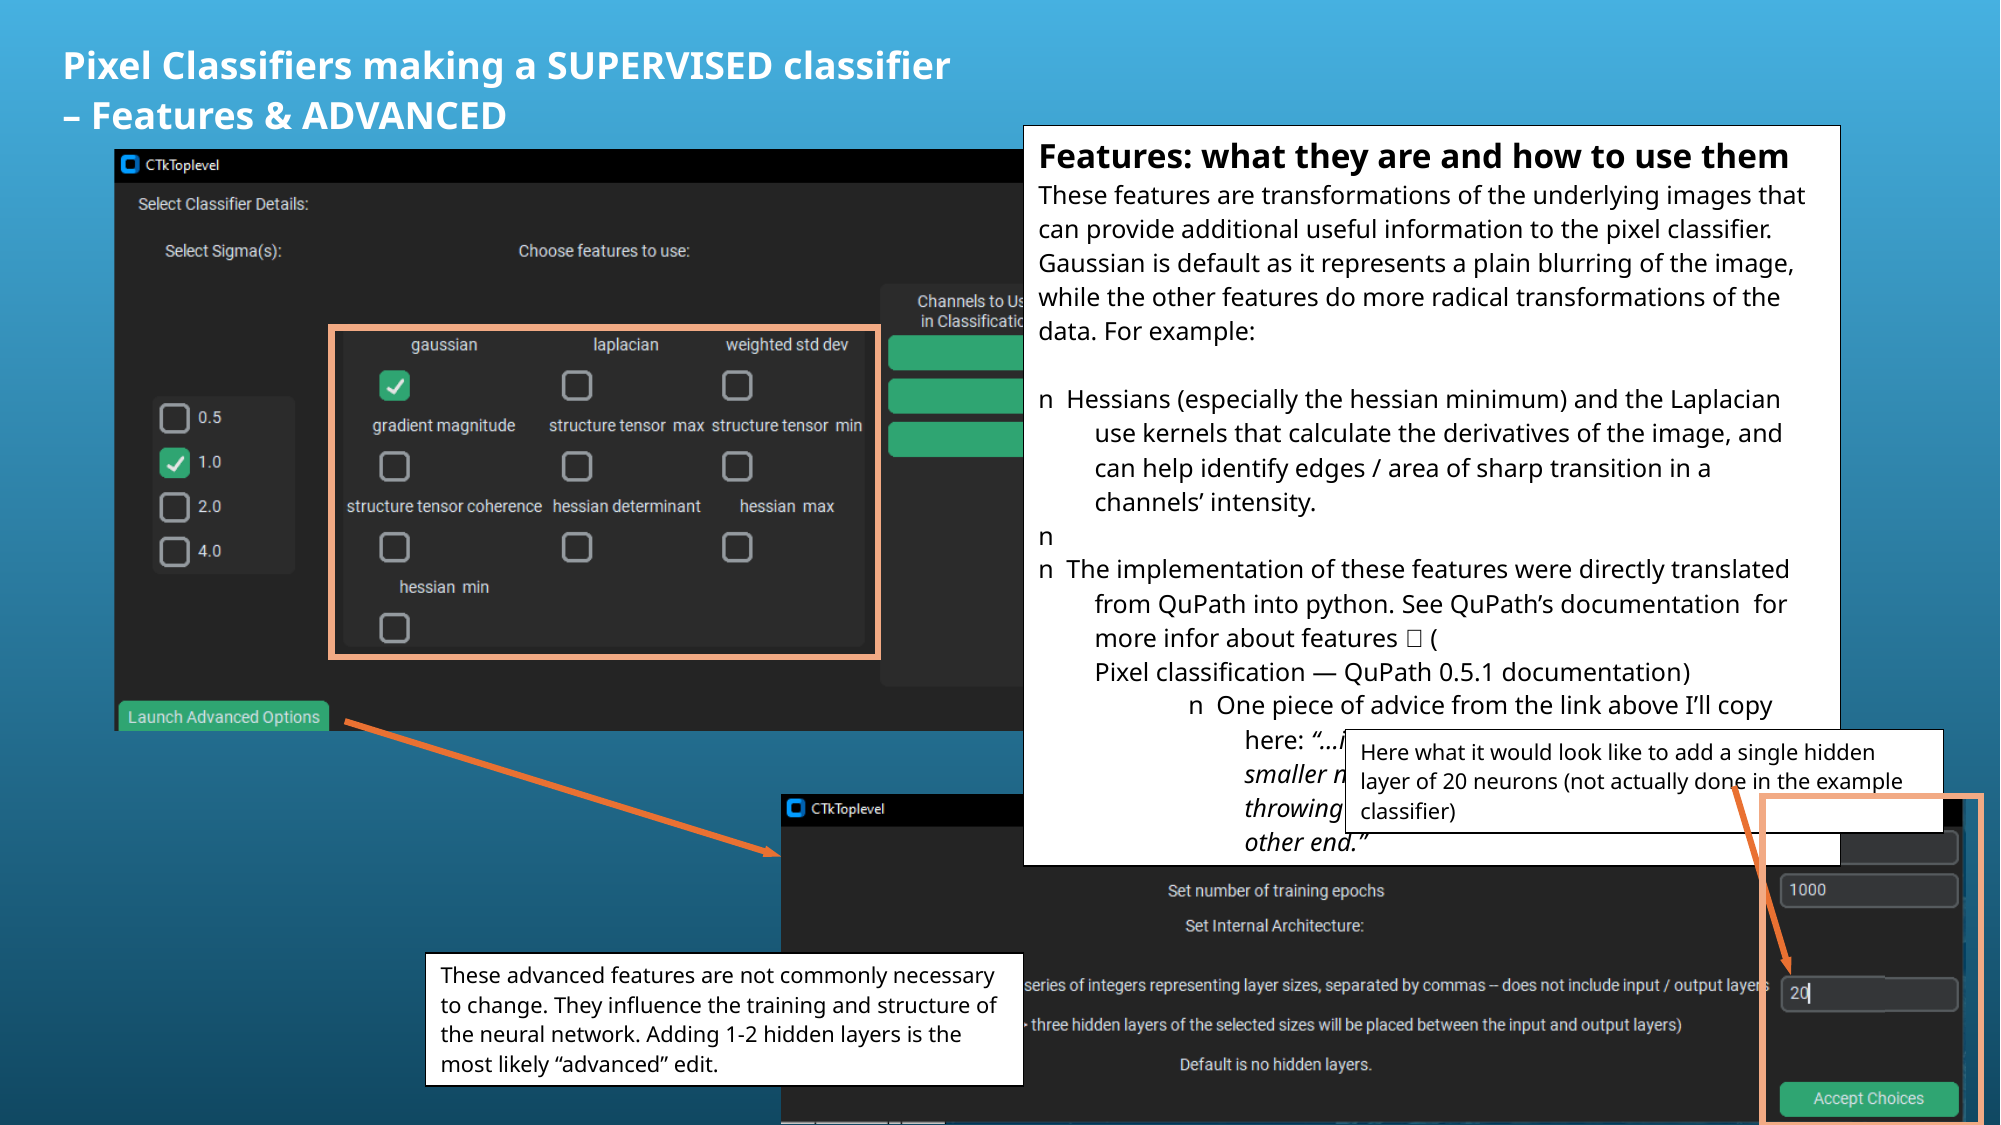

Pixel Classifiers making a SUPERVISED classifier – Features & ADVANCED
Features: what they are and how to use them
These features are transformations of the underlying images that can provide additional useful information to the pixel classifier. Gaussian is default as it represents a plain blurring of the image, while the other features do more radical transformations of the data. For example:
Hessians (especially the hessian minimum) and the Laplacian use kernels that calculate the derivatives of the image, and can help identify edges / area of sharp transition in a channels’ intensity.
The implementation of these features were directly translated from QuPath into python. See QuPath’s documentation for more infor about features  (Pixel classification — QuPath 0.5.1 documentation)
One piece of advice from the link above I’ll copy here: “…it can be much more effective to use a smaller number of well-chosen features rather than throwing them all in to see what comes out the other end.”
Here what it would look like to add a single hidden layer of 20 neurons (not actually done in the example classifier)
These advanced features are not commonly necessary to change. They influence the training and structure of the neural network. Adding 1-2 hidden layers is the most likely “advanced” edit.